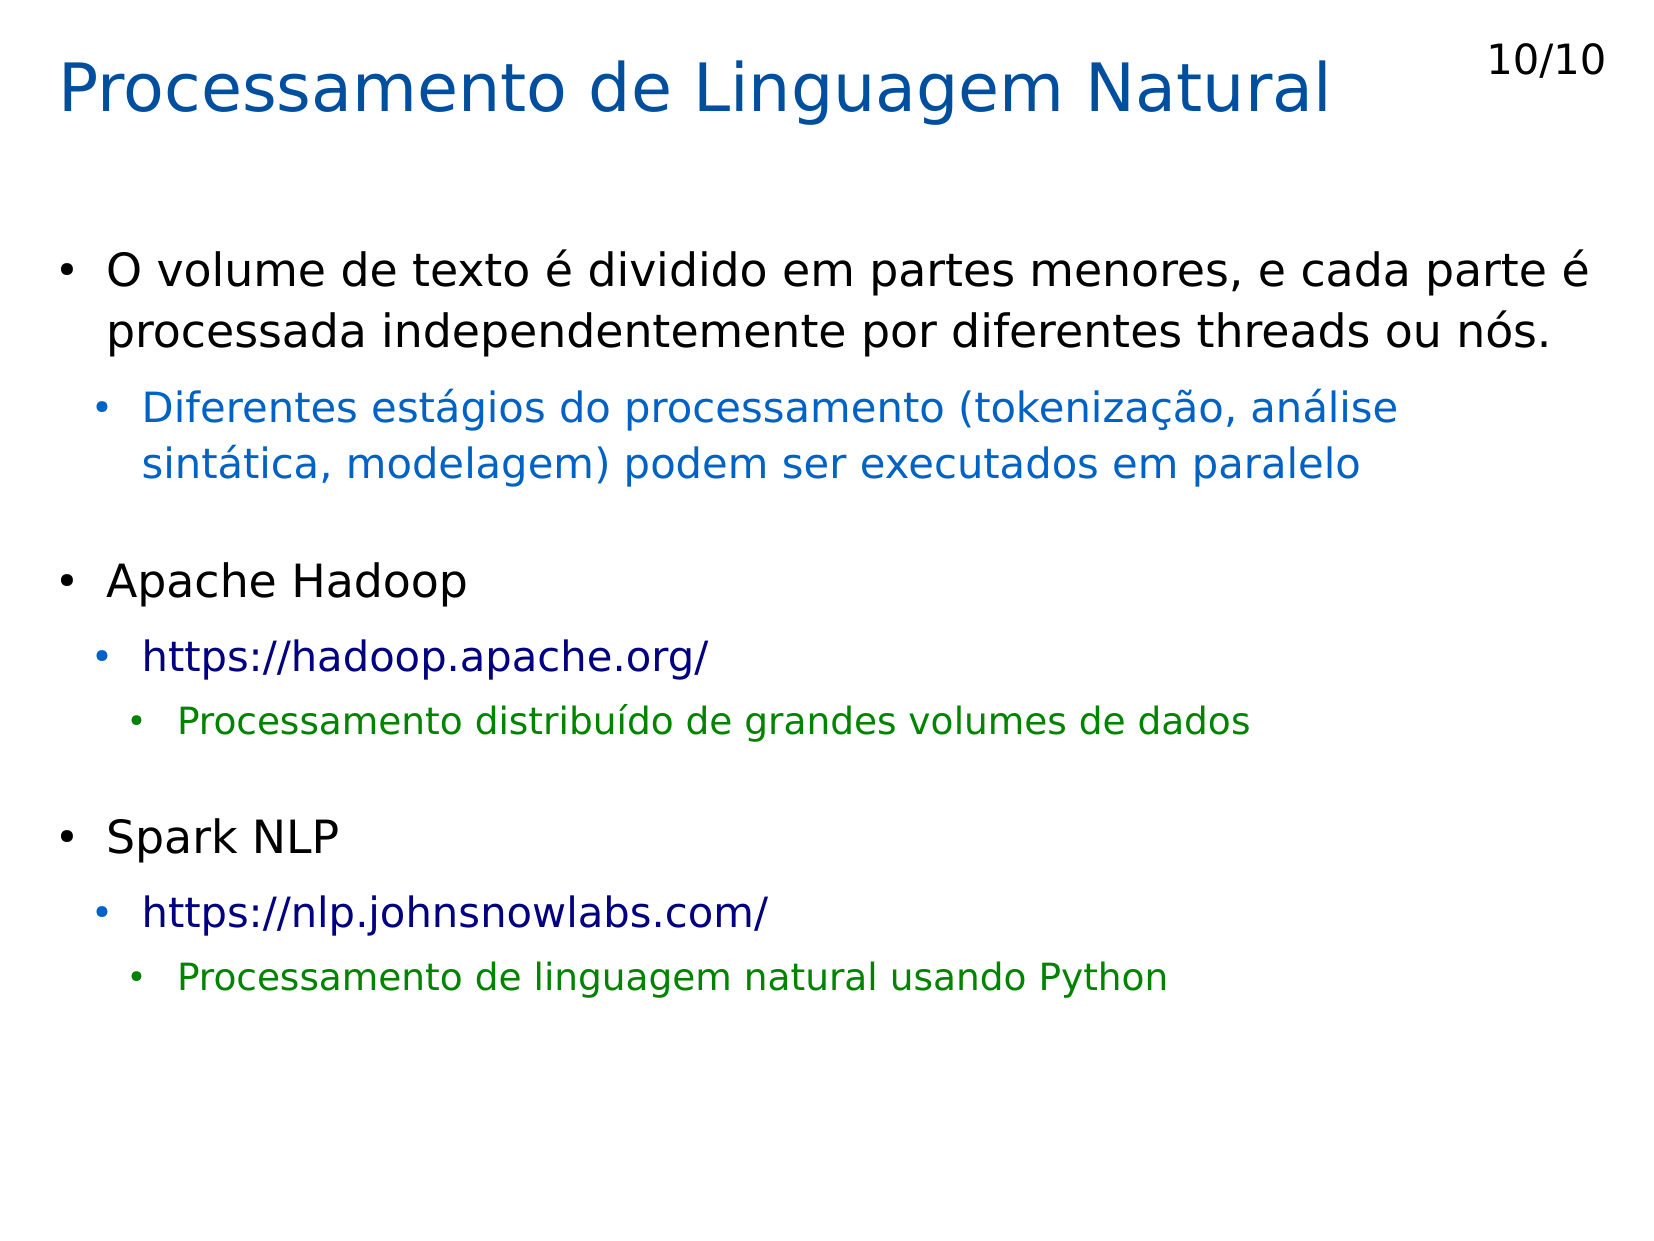

# Processamento de Linguagem Natural
10
O volume de texto é dividido em partes menores, e cada parte é processada independentemente por diferentes threads ou nós.
Diferentes estágios do processamento (tokenização, análise sintática, modelagem) podem ser executados em paralelo
Apache Hadoop
https://hadoop.apache.org/
Processamento distribuído de grandes volumes de dados
Spark NLP
https://nlp.johnsnowlabs.com/
Processamento de linguagem natural usando Python